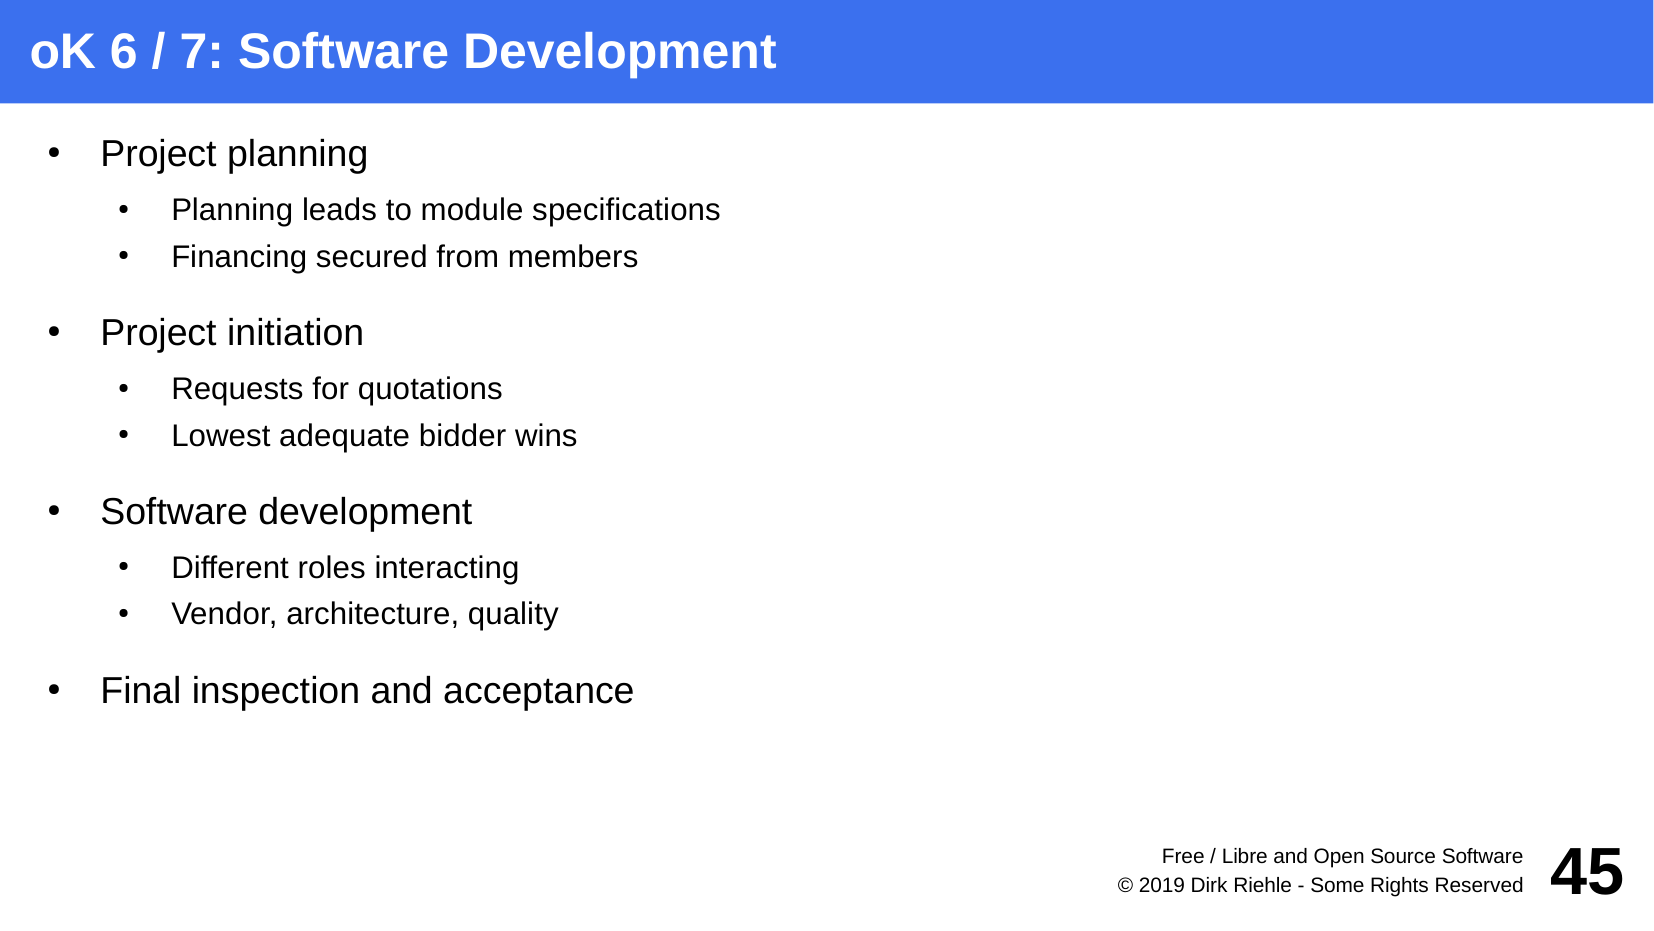

# oK 6 / 7: Software Development
Project planning
Planning leads to module specifications
Financing secured from members
Project initiation
Requests for quotations
Lowest adequate bidder wins
Software development
Different roles interacting
Vendor, architecture, quality
Final inspection and acceptance
Free / Libre and Open Source Software
45
© 2019 Dirk Riehle - Some Rights Reserved